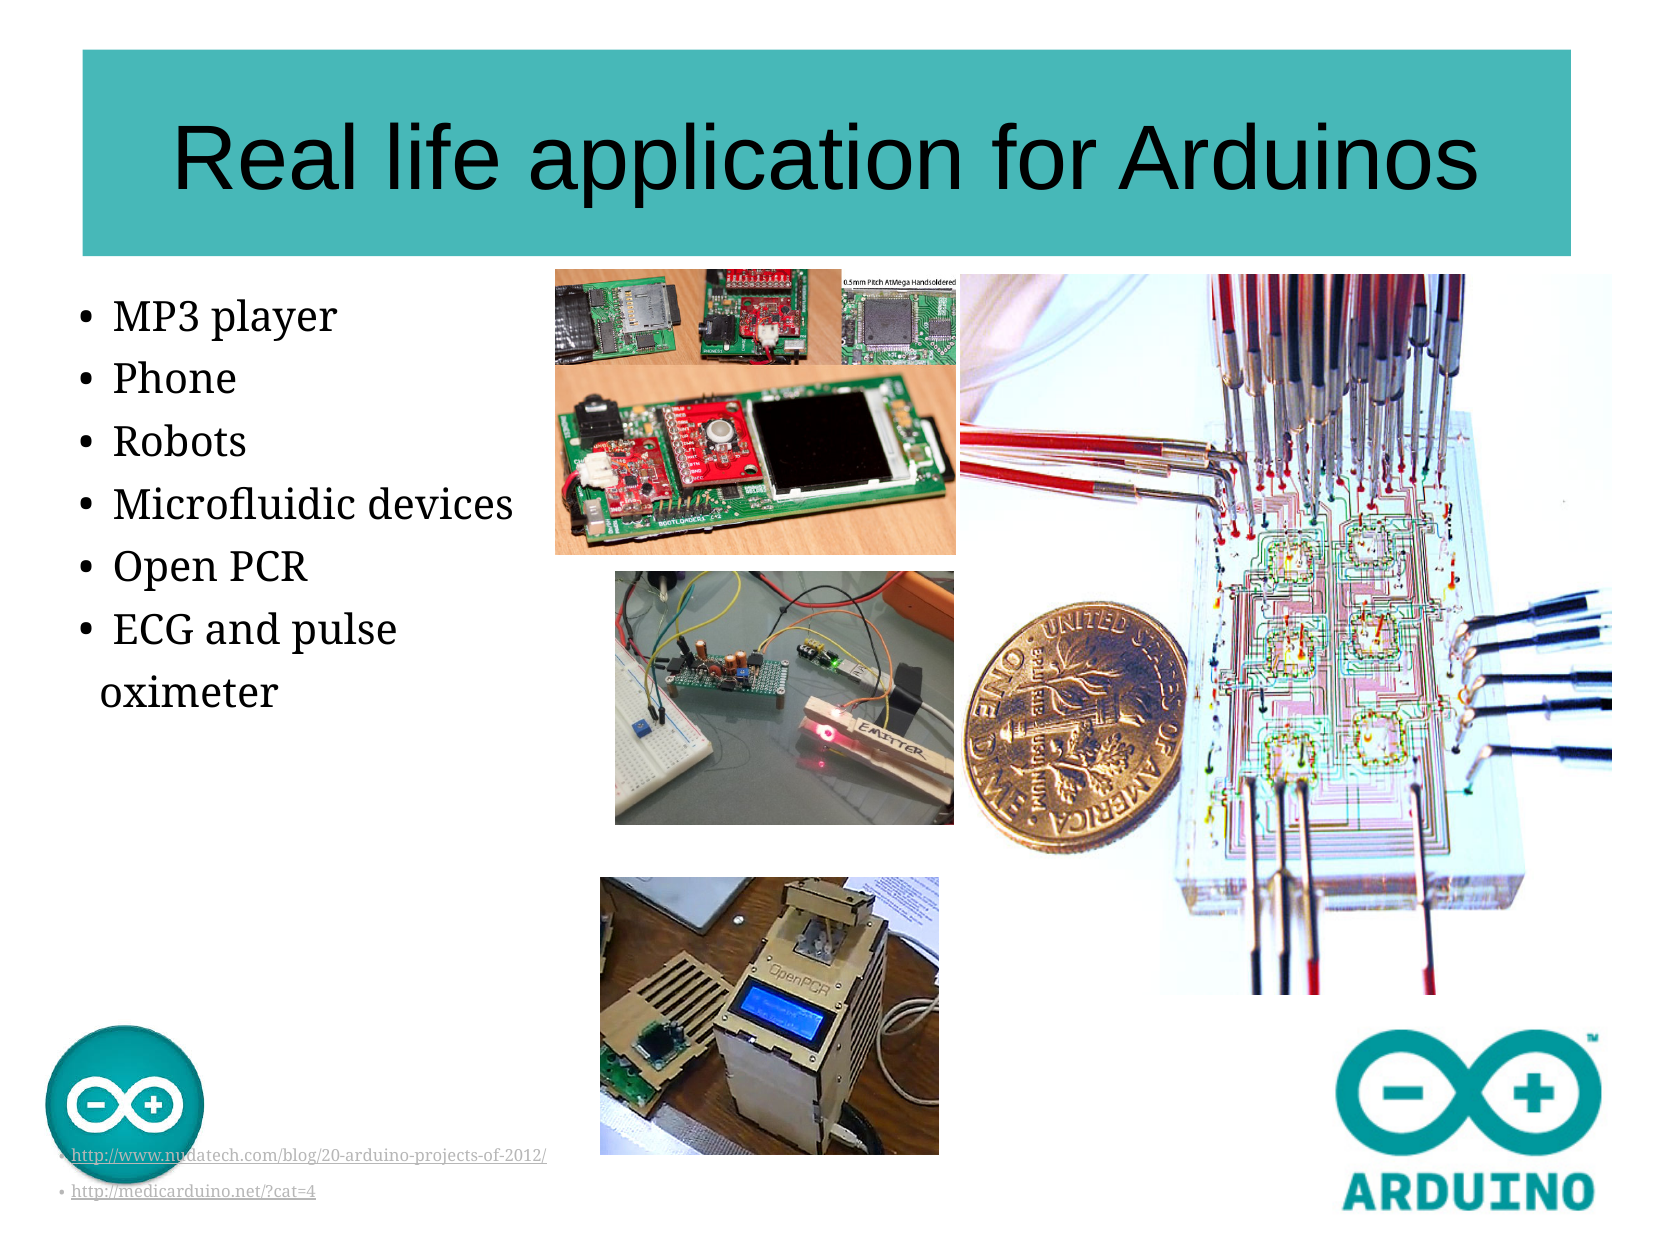

# Real life application for Arduinos
MP3 player
Phone
Robots
Microfluidic devices
Open PCR
ECG and pulse
 oximeter
http://www.nudatech.com/blog/20-arduino-projects-of-2012/
http://medicarduino.net/?cat=4